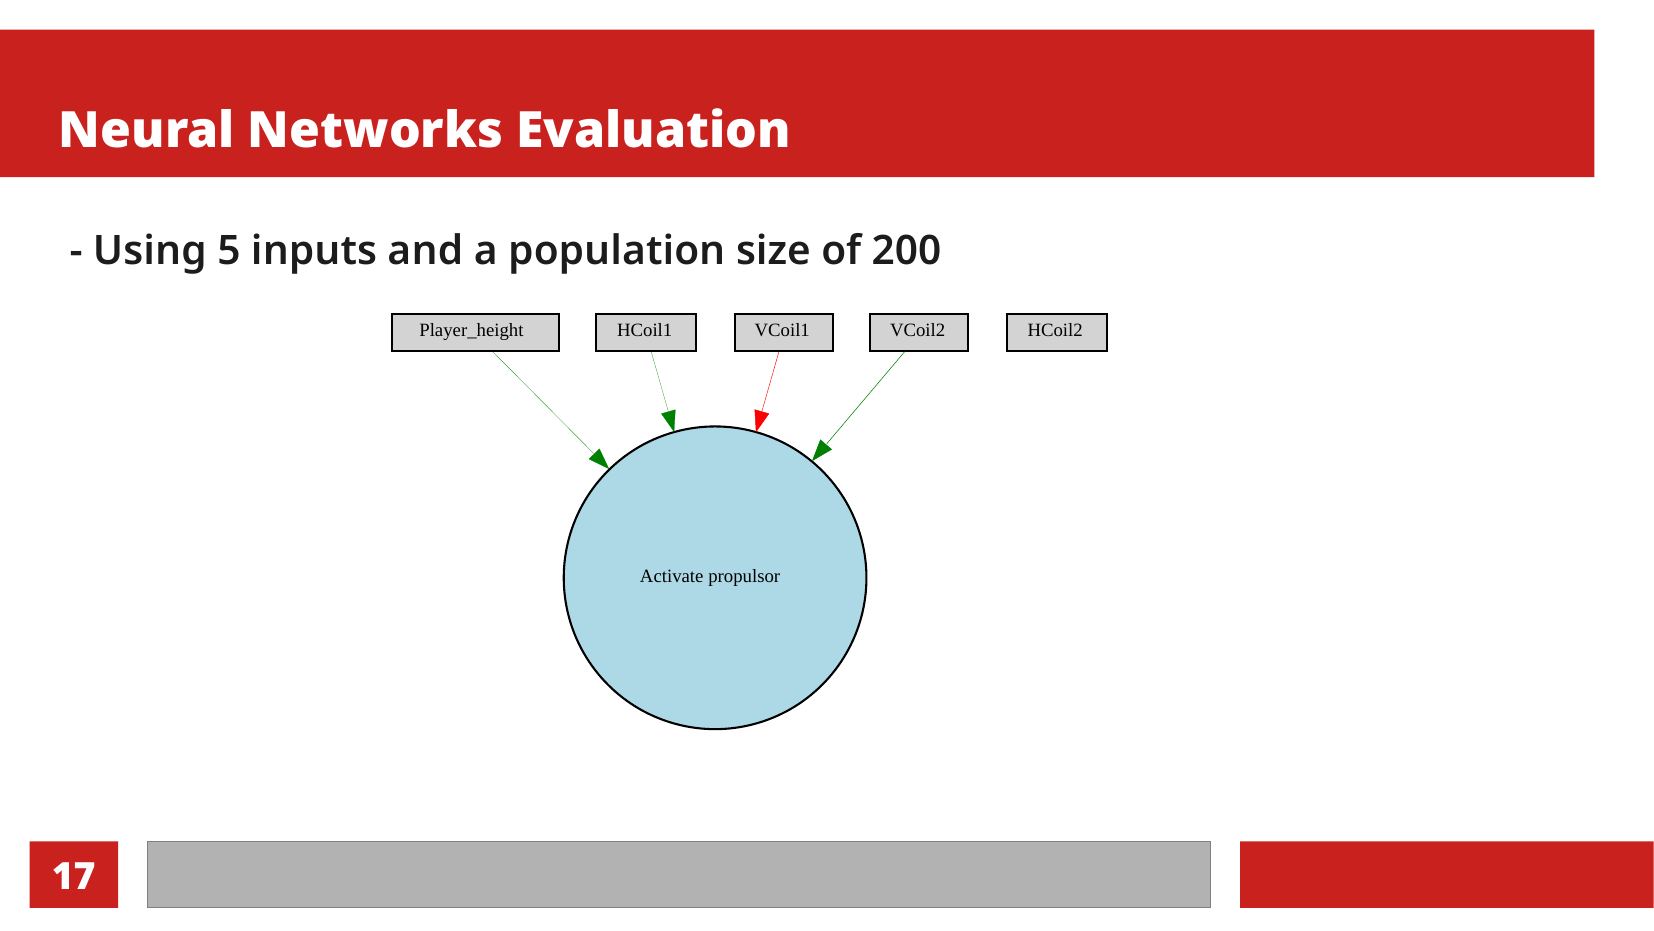

# Neural Networks Evaluation
 - Using 5 inputs and a population size of 200
17